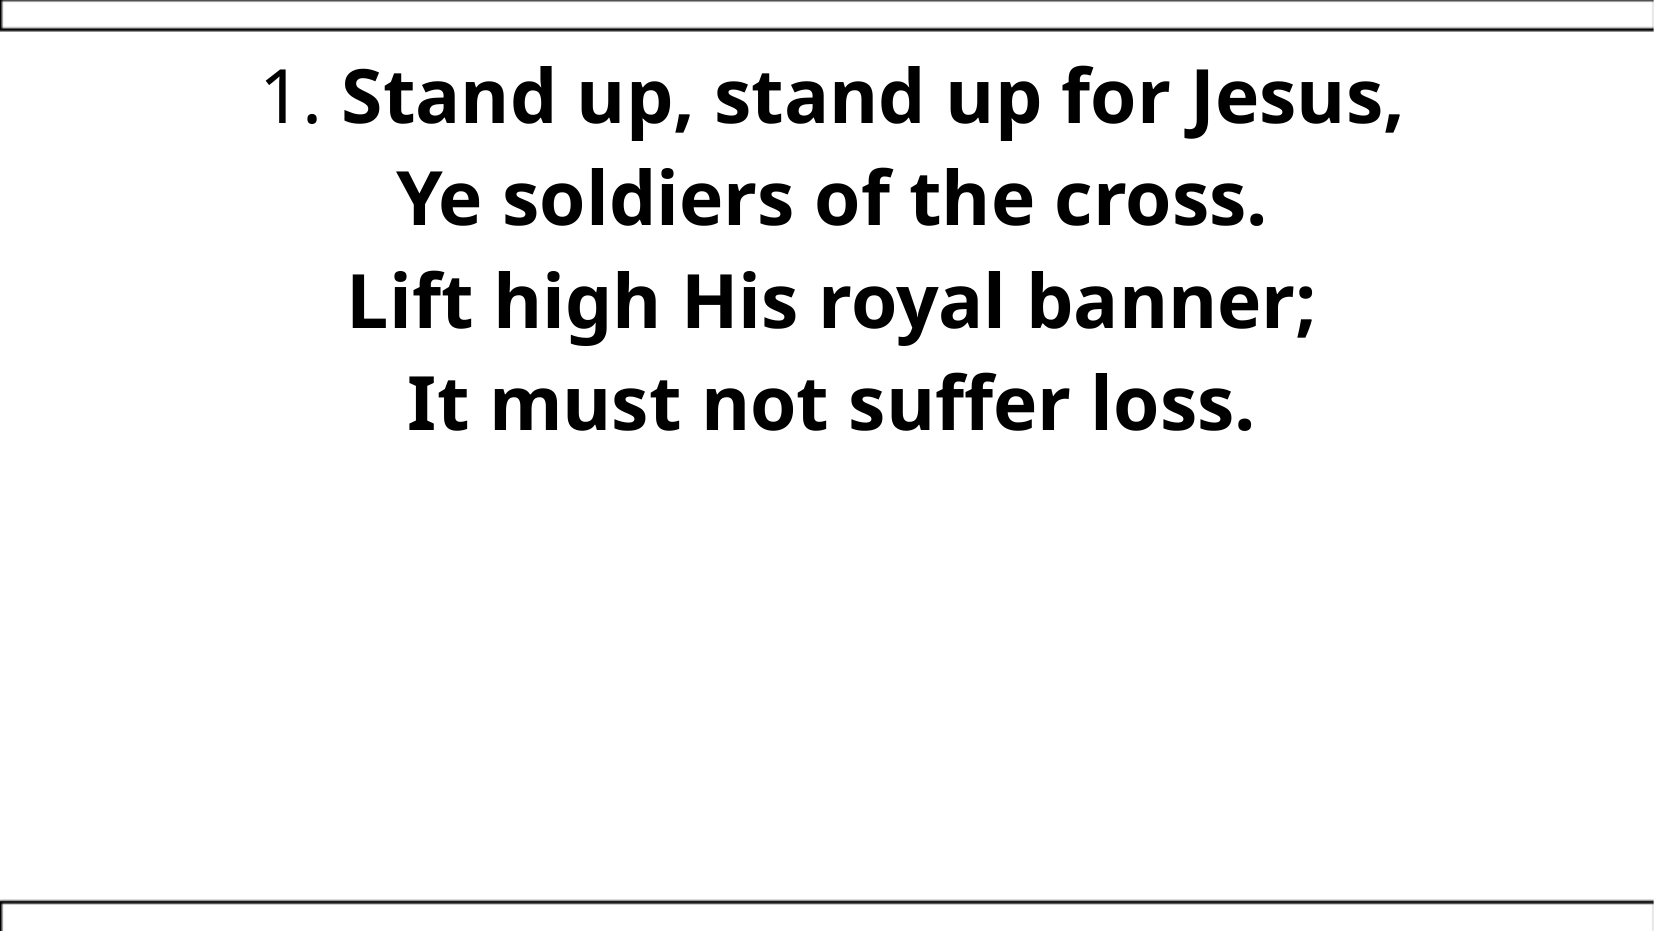

1. Stand up, stand up for Jesus,
Ye soldiers of the cross.
Lift high His royal banner;
It must not suffer loss.